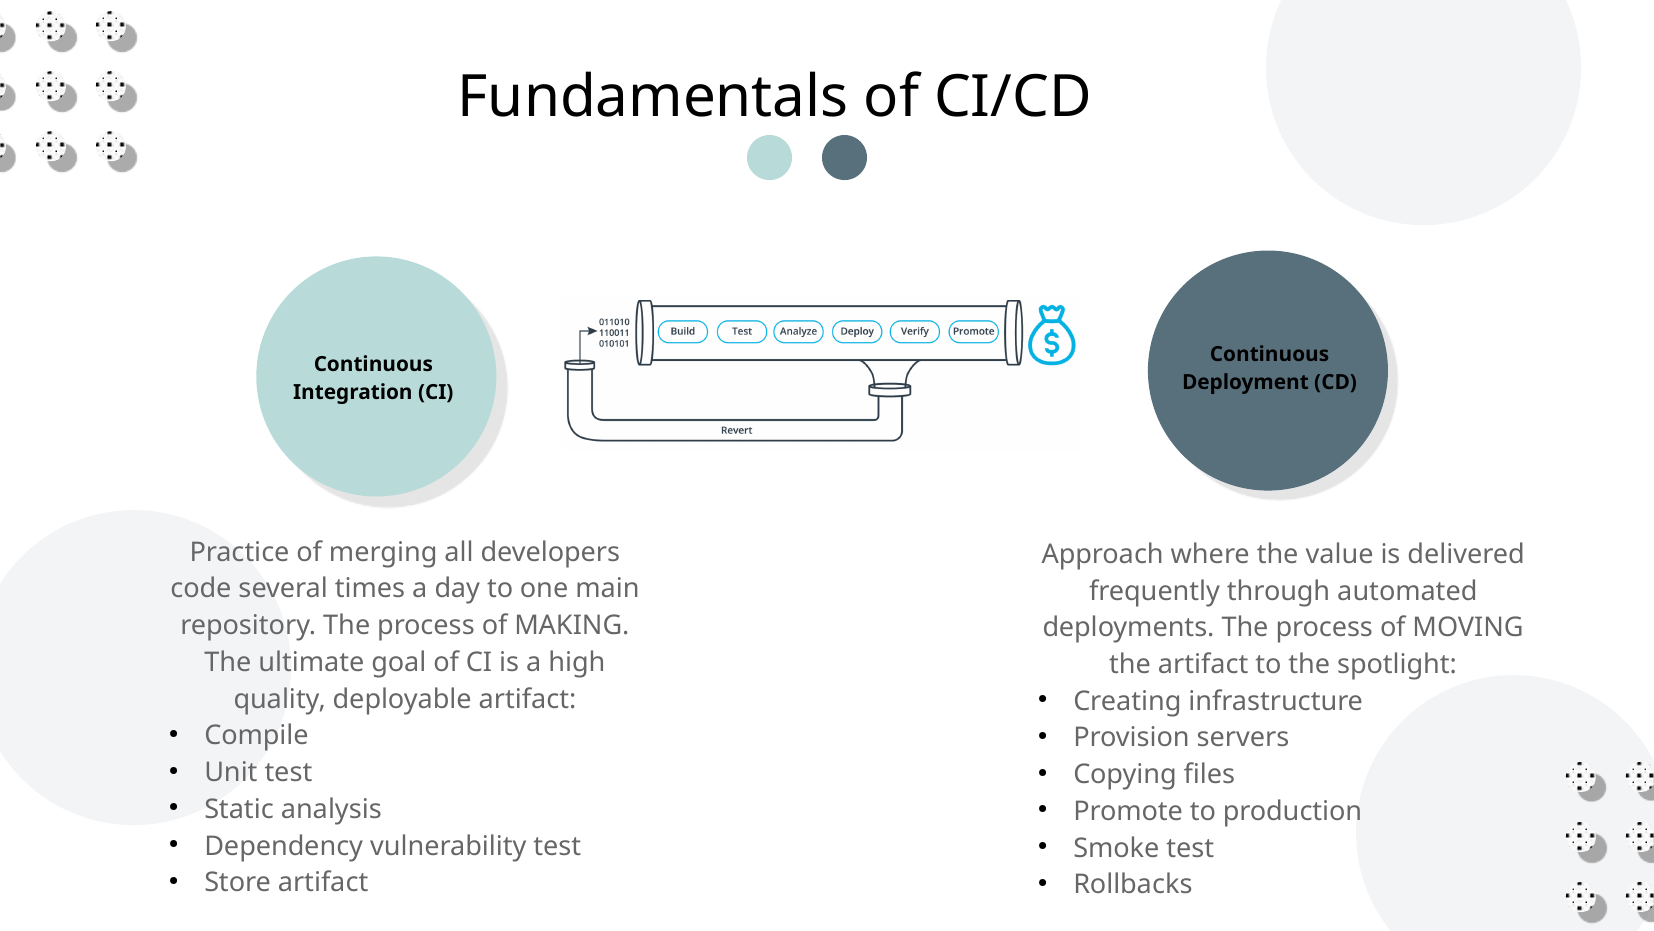

Fundamentals of CI/CD
Continuous Deployment (CD)
Continuous Integration (CI)
Practice of merging all developers code several times a day to one main repository. The process of MAKING. The ultimate goal of CI is a high quality, deployable artifact:
Compile
Unit test
Static analysis
Dependency vulnerability test
Store artifact
Approach where the value is delivered frequently through automated deployments. The process of MOVING the artifact to the spotlight:
Creating infrastructure
Provision servers
Copying files
Promote to production
Smoke test
Rollbacks